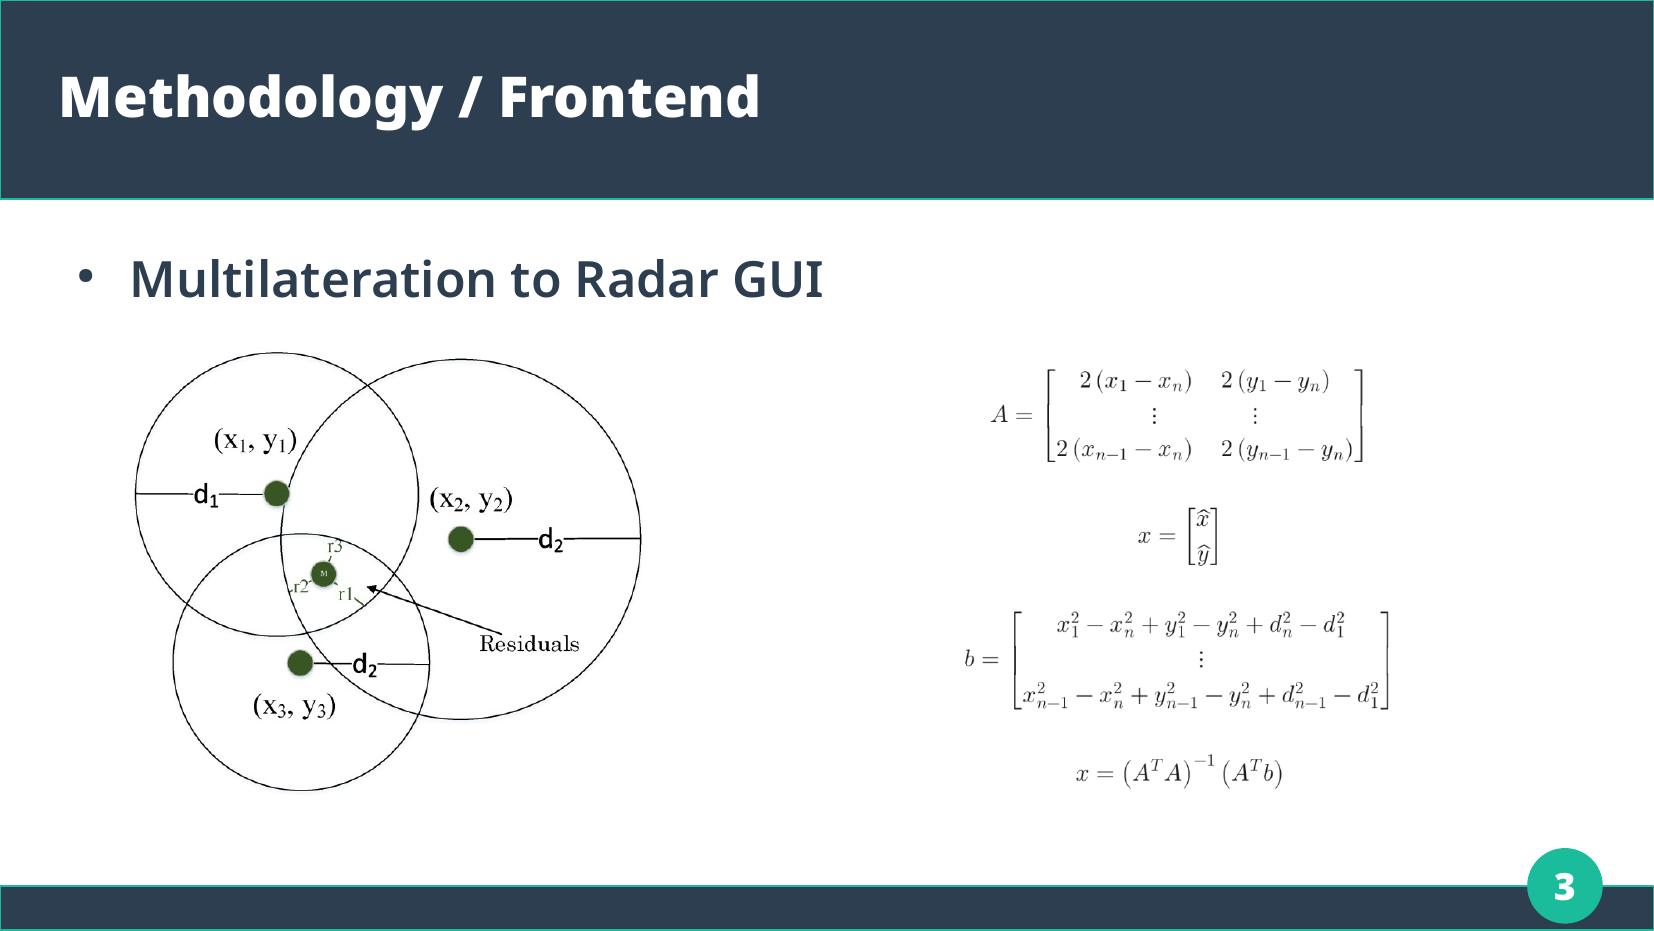

# Methodology / Frontend
Multilateration to Radar GUI
3